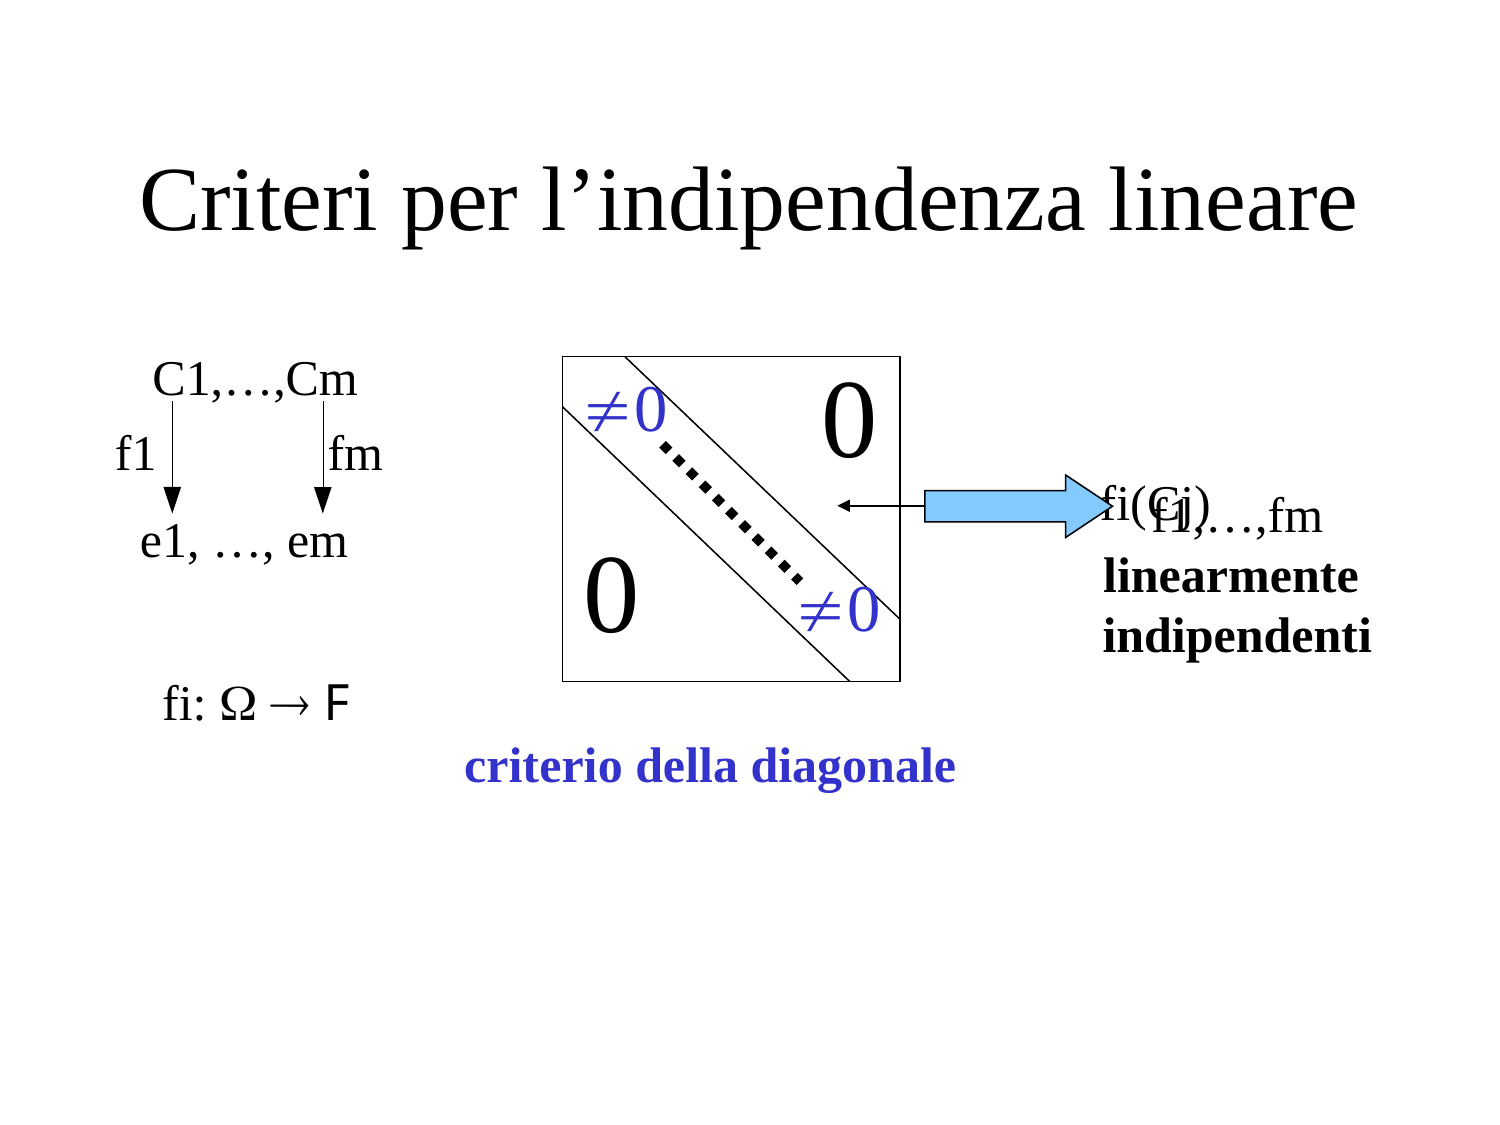

# Criteri per l’indipendenza lineare
C1,…,Cm
f1
fm
e1, …, em
fi:   F
0
0
0
0
criterio della diagonale
fi(Cj)
f1,…,fm
linearmente
indipendenti